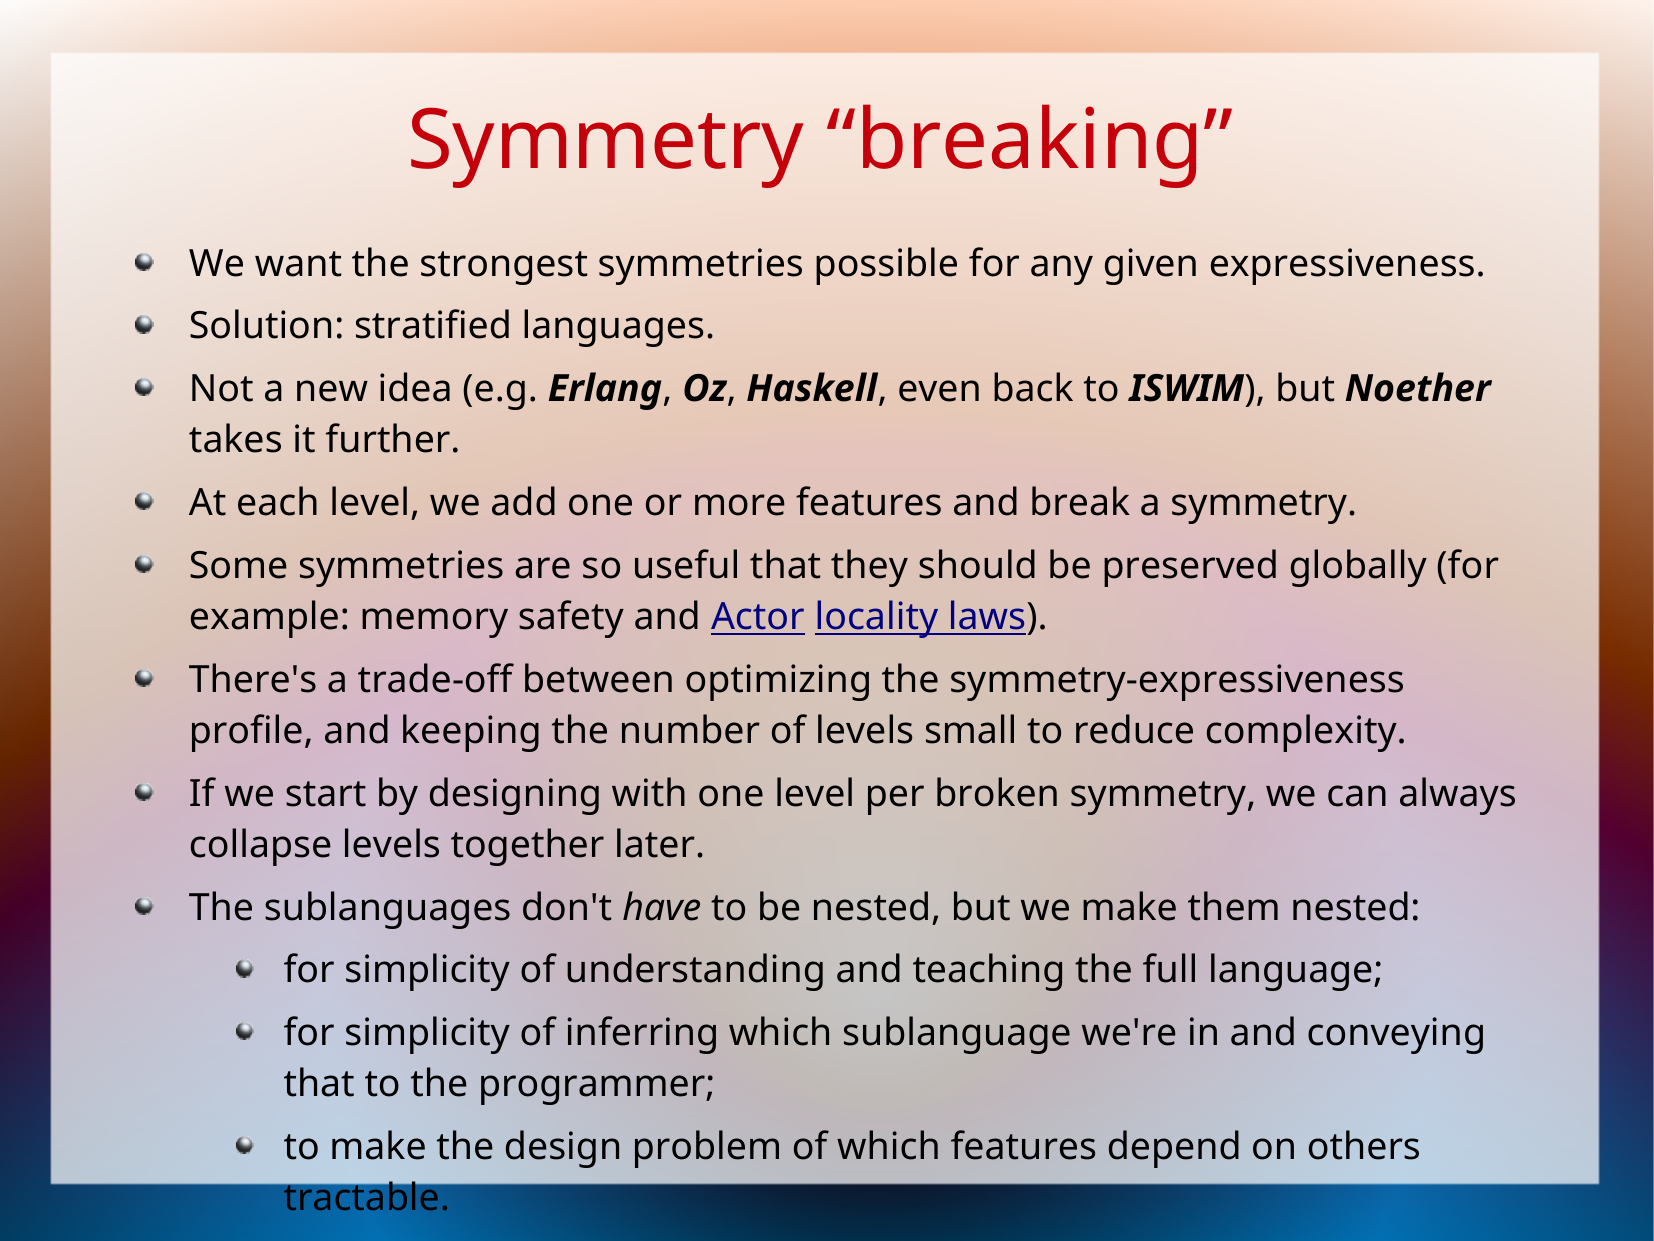

# Symmetry “breaking”
We want the strongest symmetries possible for any given expressiveness.
Solution: stratified languages.
Not a new idea (e.g. Erlang, Oz, Haskell, even back to ISWIM), but Noether takes it further.
At each level, we add one or more features and break a symmetry.
Some symmetries are so useful that they should be preserved globally (for example: memory safety and Actor locality laws).
There's a trade-off between optimizing the symmetry-expressiveness profile, and keeping the number of levels small to reduce complexity.
If we start by designing with one level per broken symmetry, we can always collapse levels together later.
The sublanguages don't have to be nested, but we make them nested:
for simplicity of understanding and teaching the full language;
for simplicity of inferring which sublanguage we're in and conveying that to the programmer;
to make the design problem of which features depend on others tractable.
We could relax this constraint if it was important, but haven't needed to for Noether.